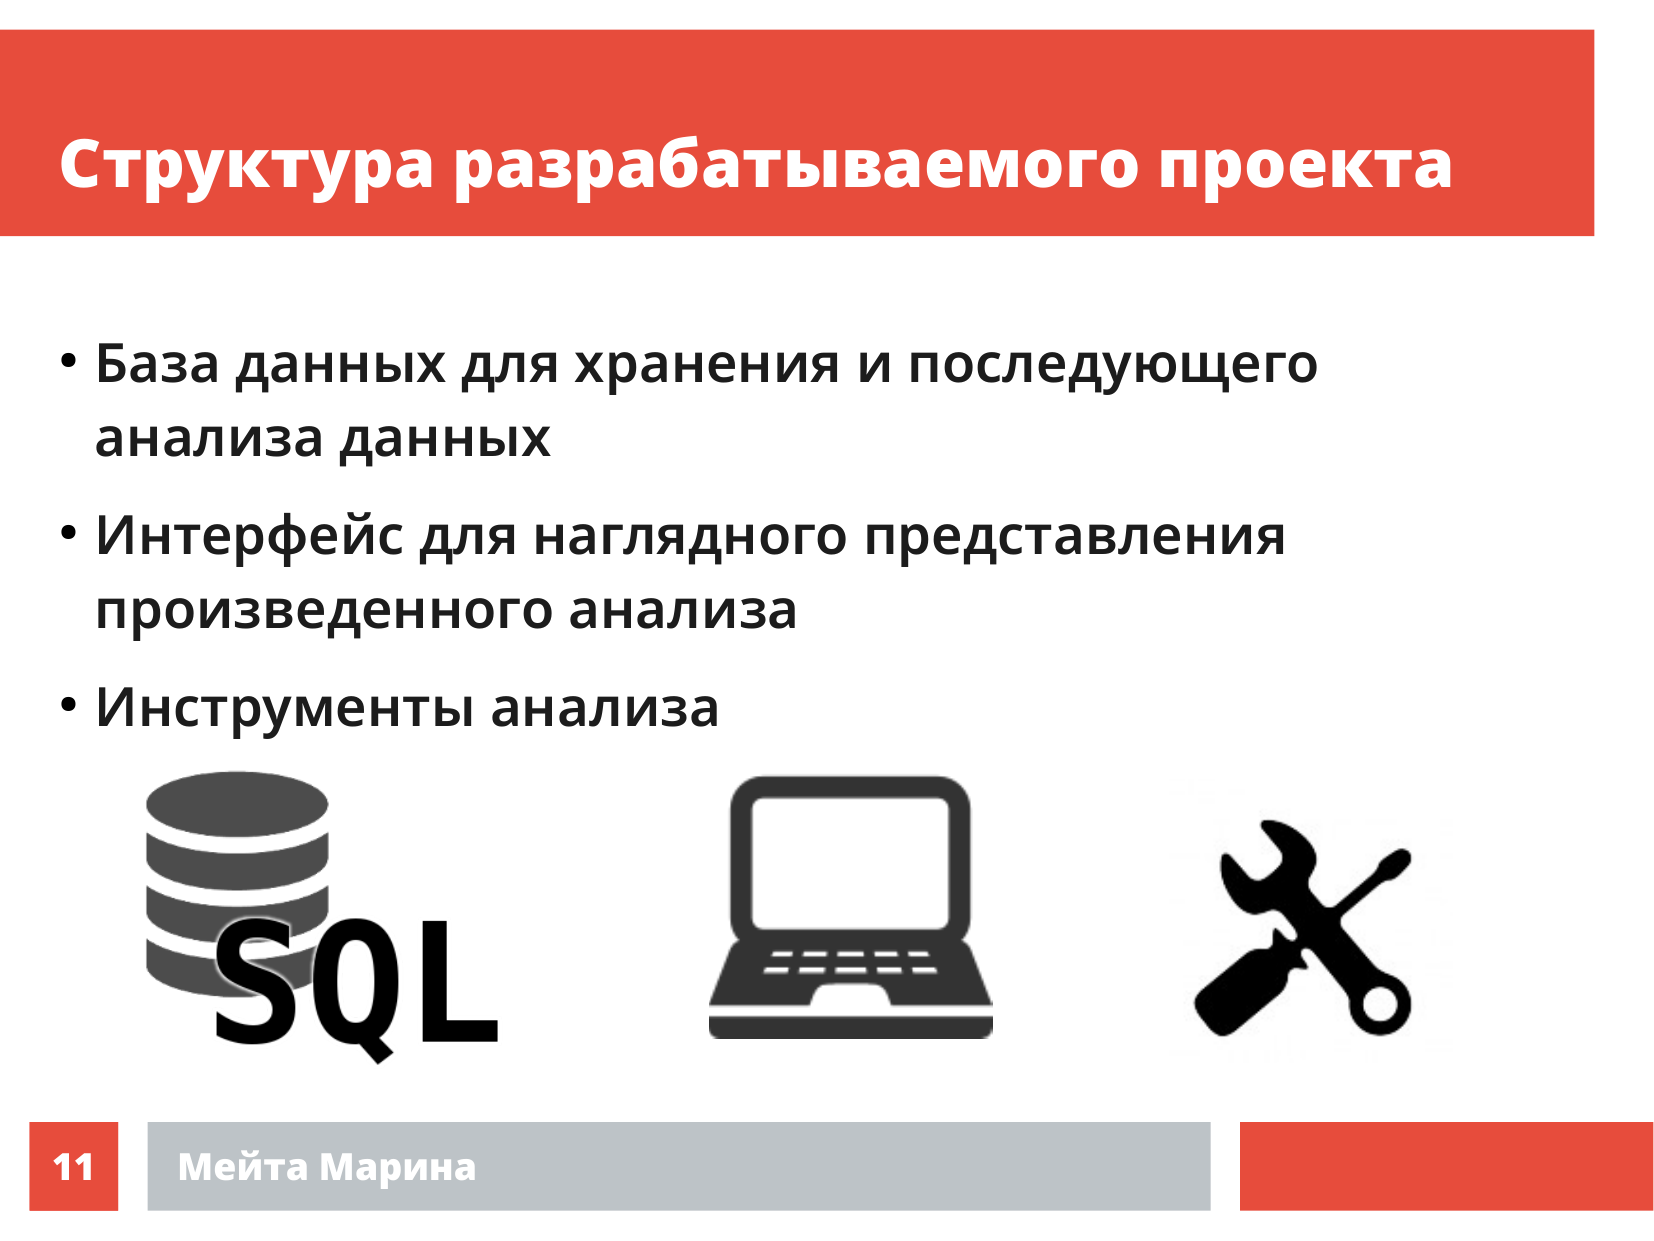

# Структура разрабатываемого проекта
База данных для хранения и последующего анализа данных
Интерфейс для наглядного представления произведенного анализа
Инструменты анализа
11
Мейта Марина